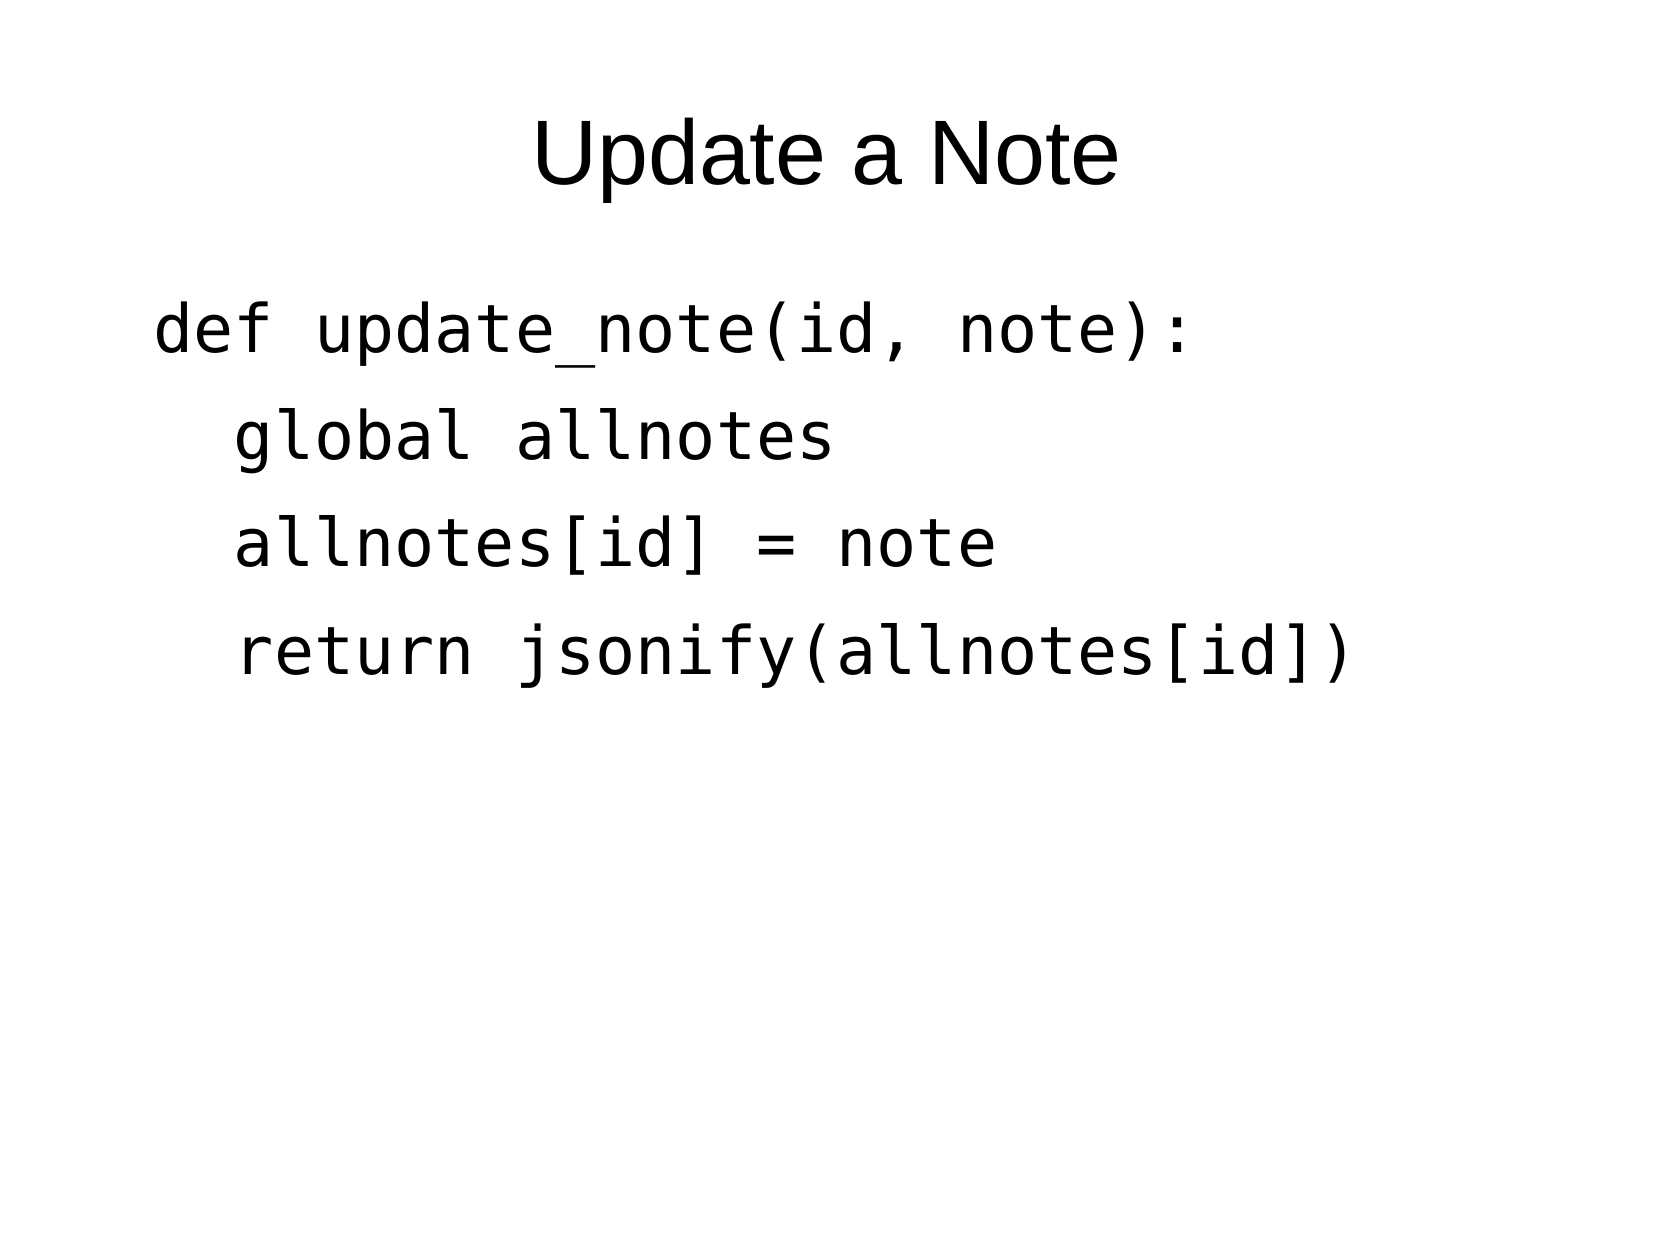

# Update a Note
def update_note(id, note):
 global allnotes
 allnotes[id] = note
 return jsonify(allnotes[id])